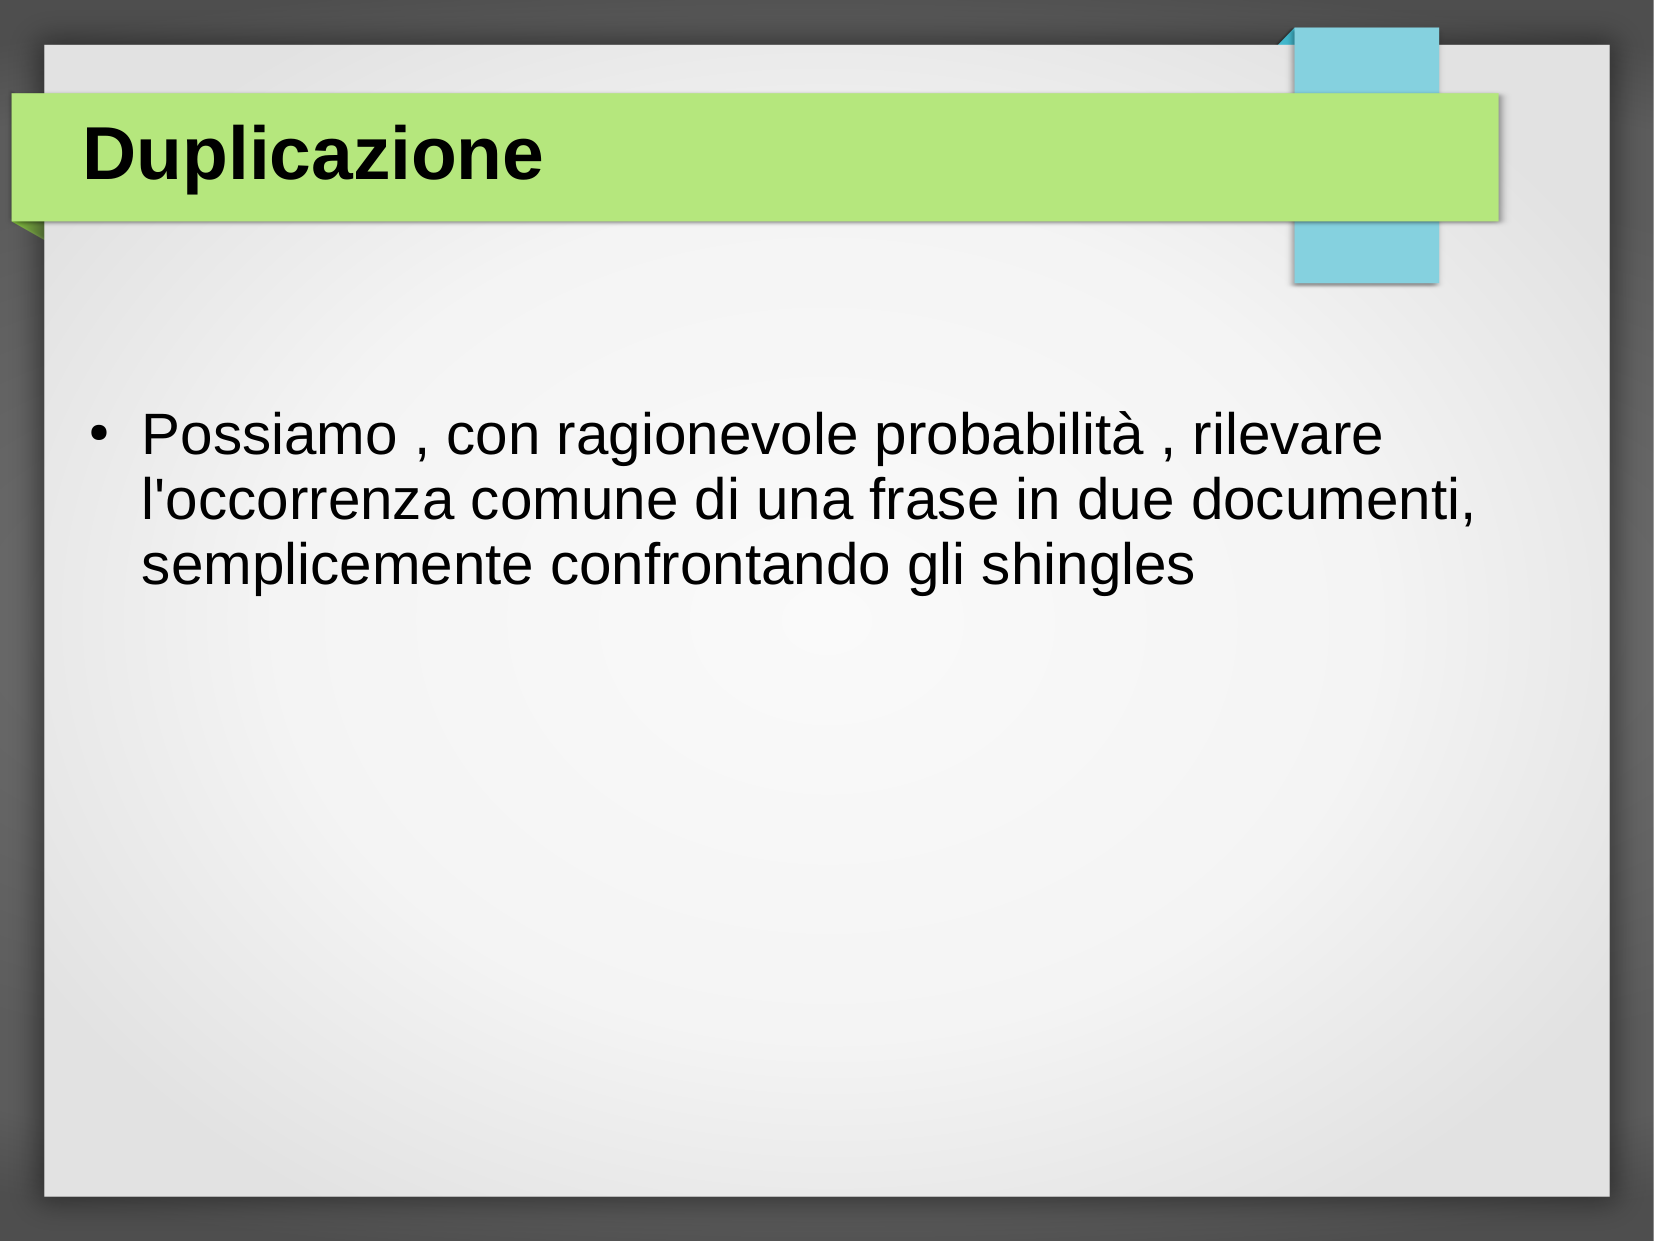

# Duplicazione
Possiamo , con ragionevole probabilità , rilevare l'occorrenza comune di una frase in due documenti, semplicemente confrontando gli shingles